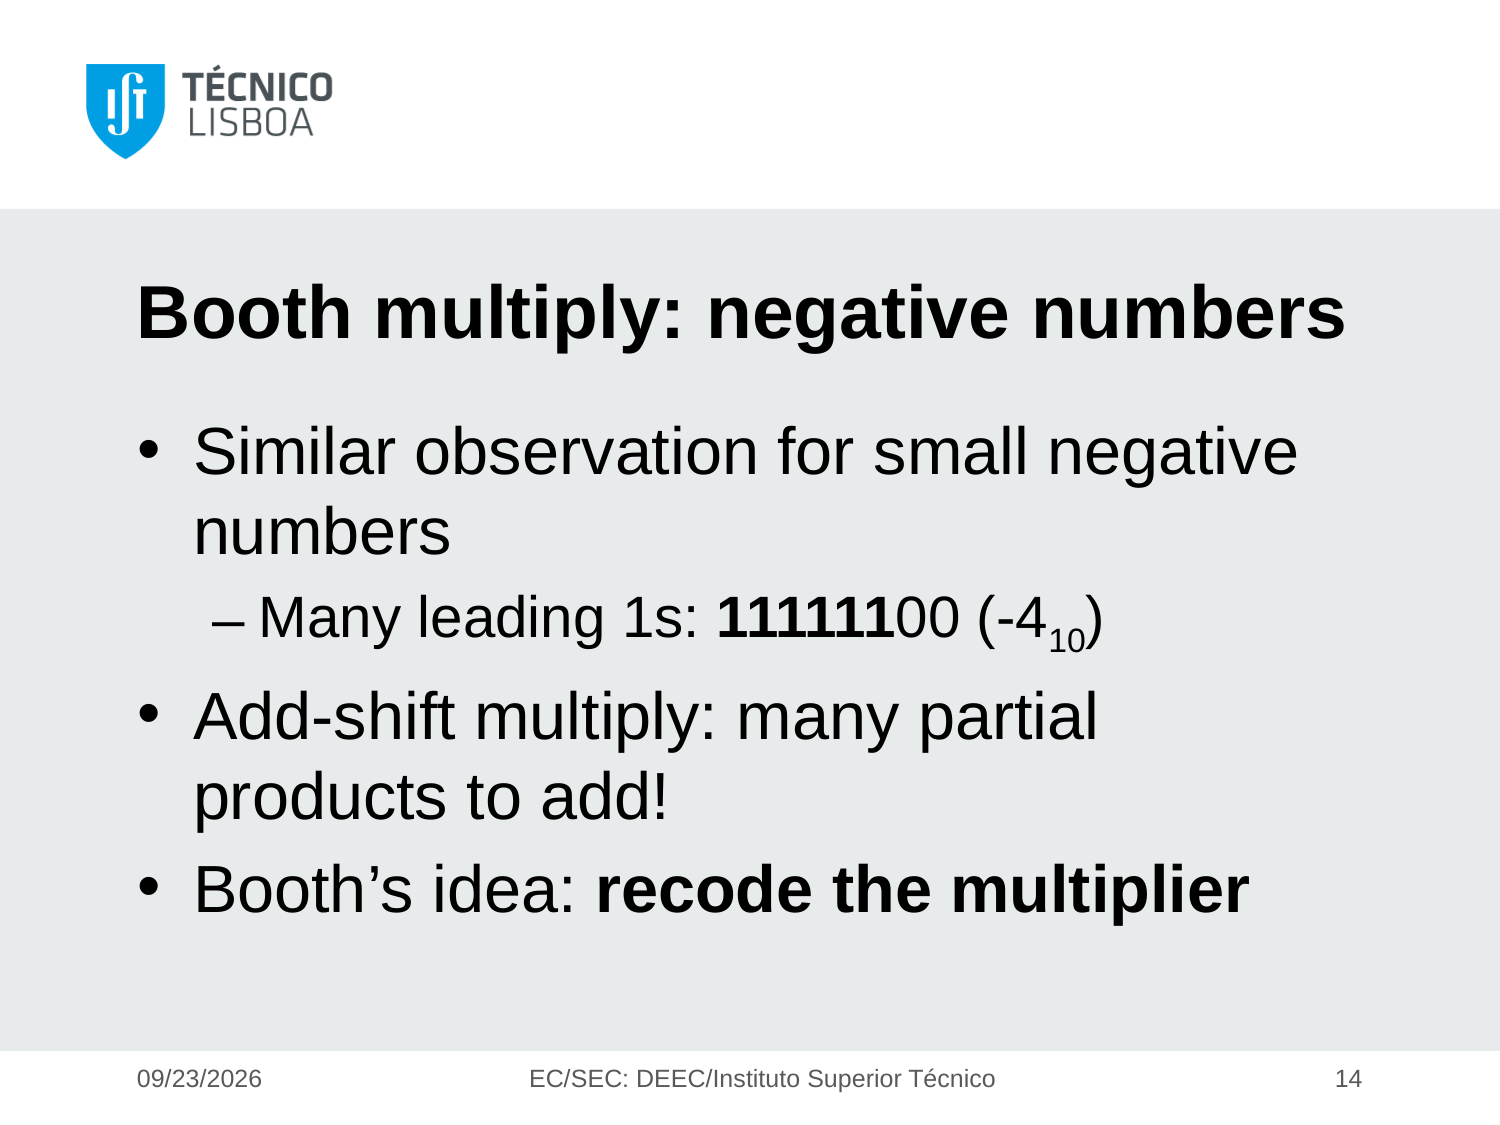

# Booth multiply: negative numbers
Similar observation for small negative numbers
Many leading 1s: 11111100 (-410)
Add-shift multiply: many partial products to add!
Booth’s idea: recode the multiplier
EC/SEC: DEEC/Instituto Superior Técnico